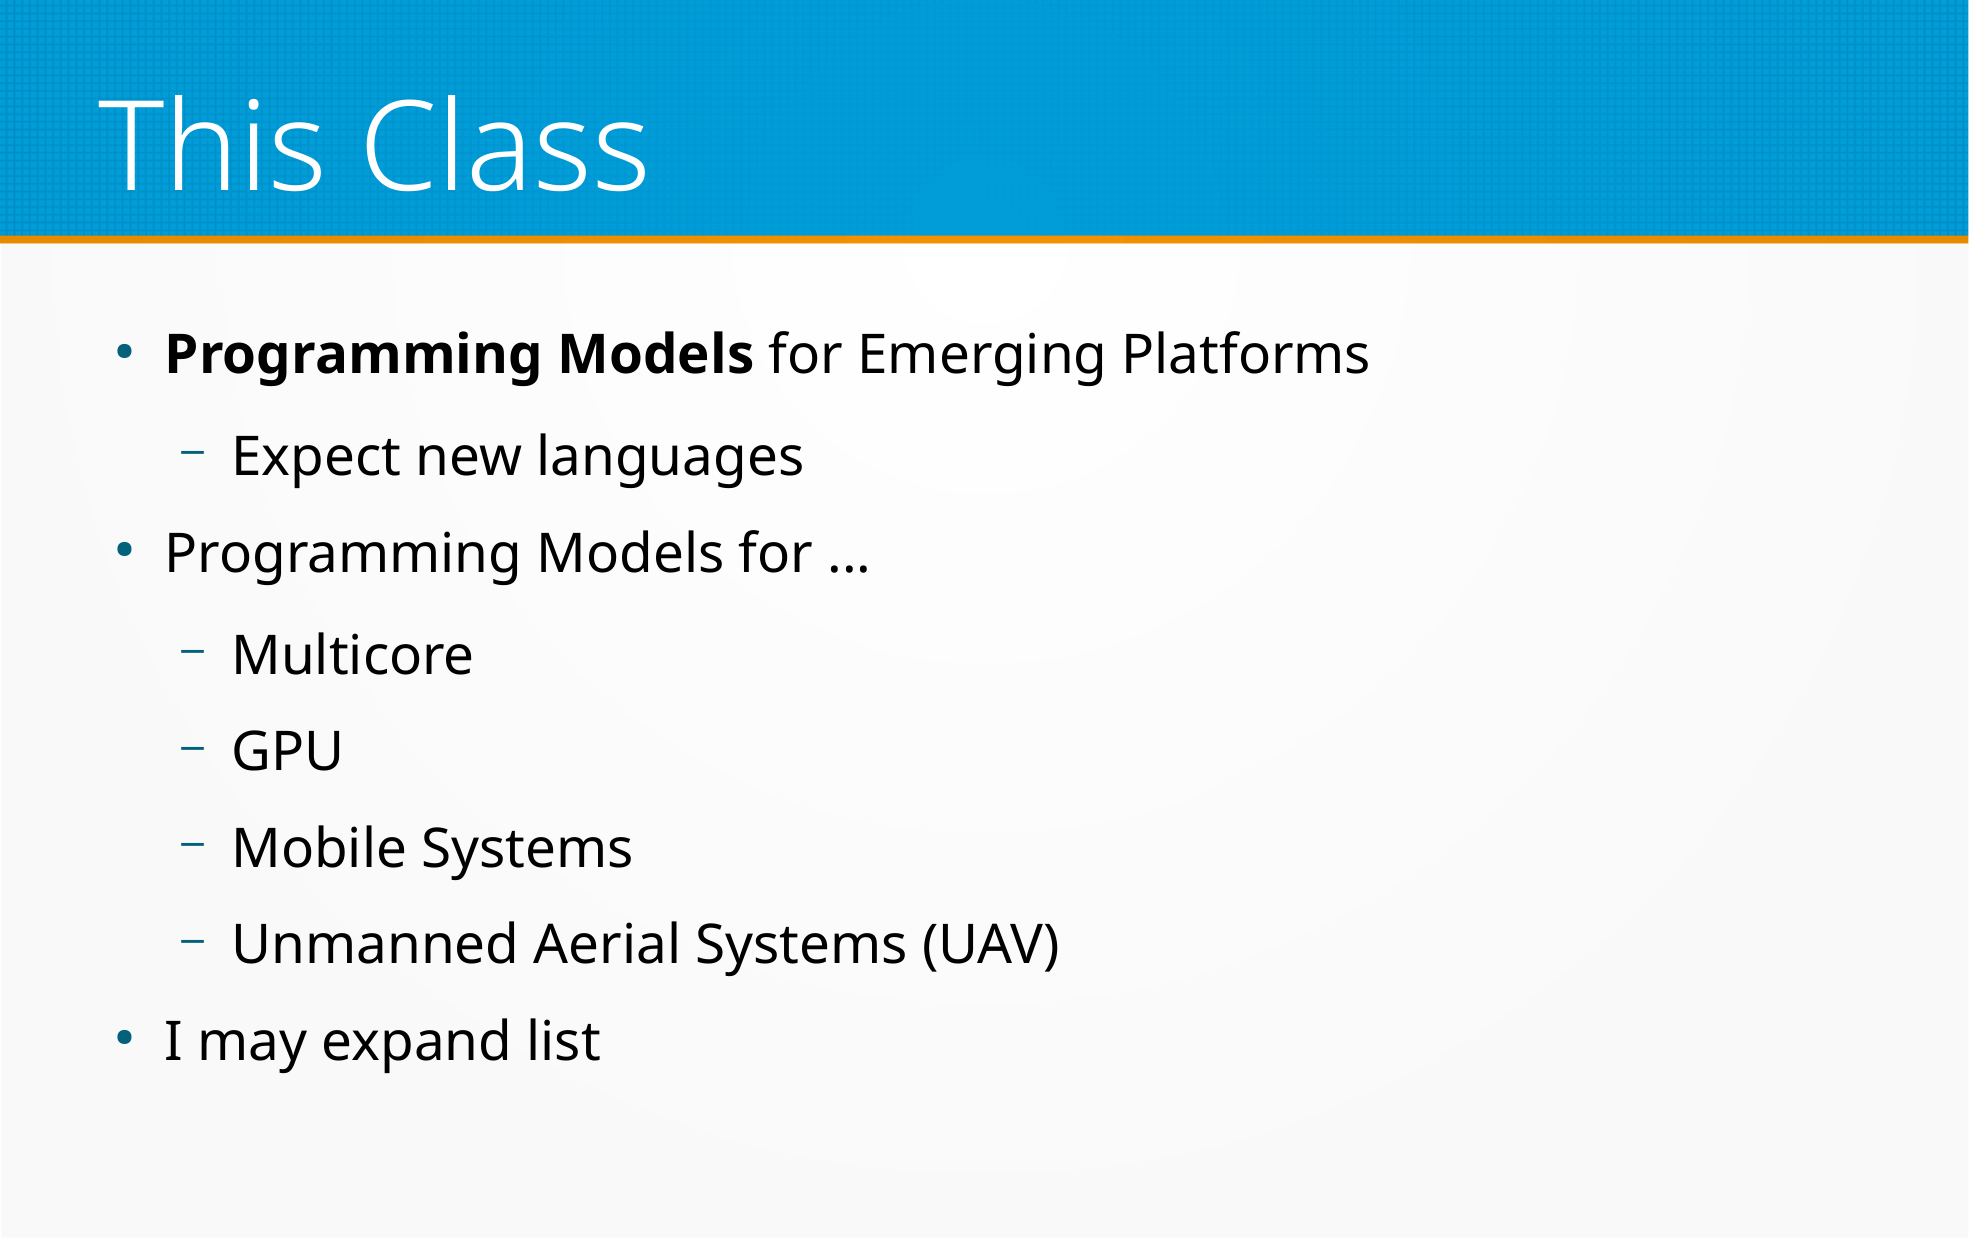

# This Class
Programming Models for Emerging Platforms
Expect new languages
Programming Models for ...
Multicore
GPU
Mobile Systems
Unmanned Aerial Systems (UAV)
I may expand list